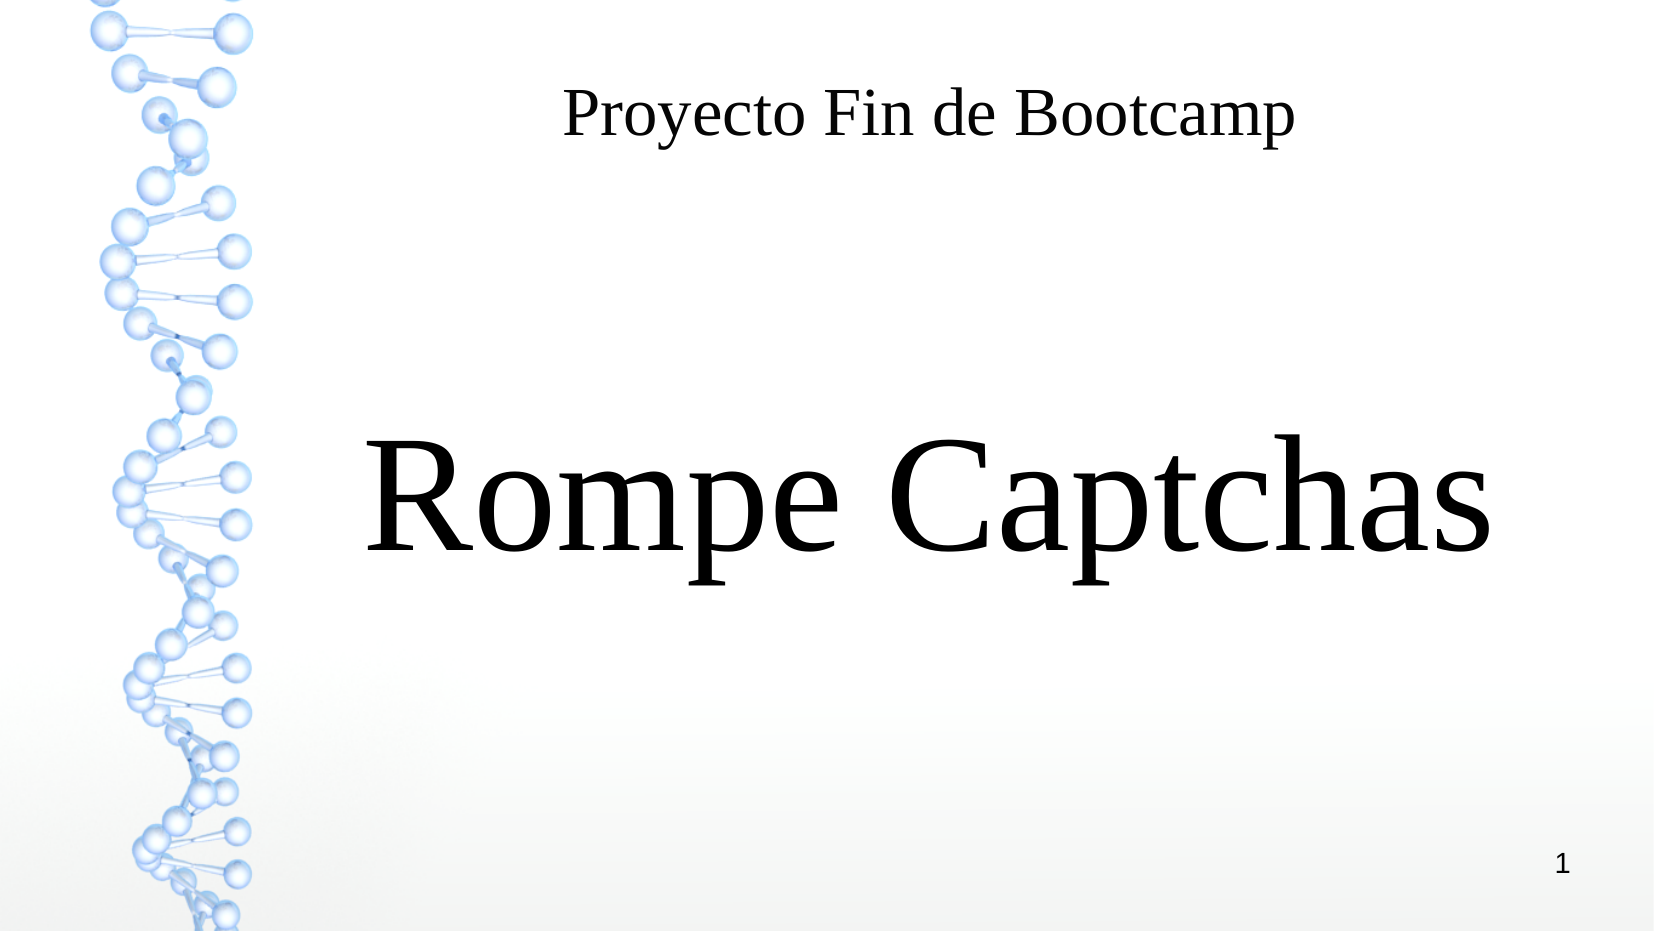

# Proyecto Fin de Bootcamp
Rompe Captchas
1